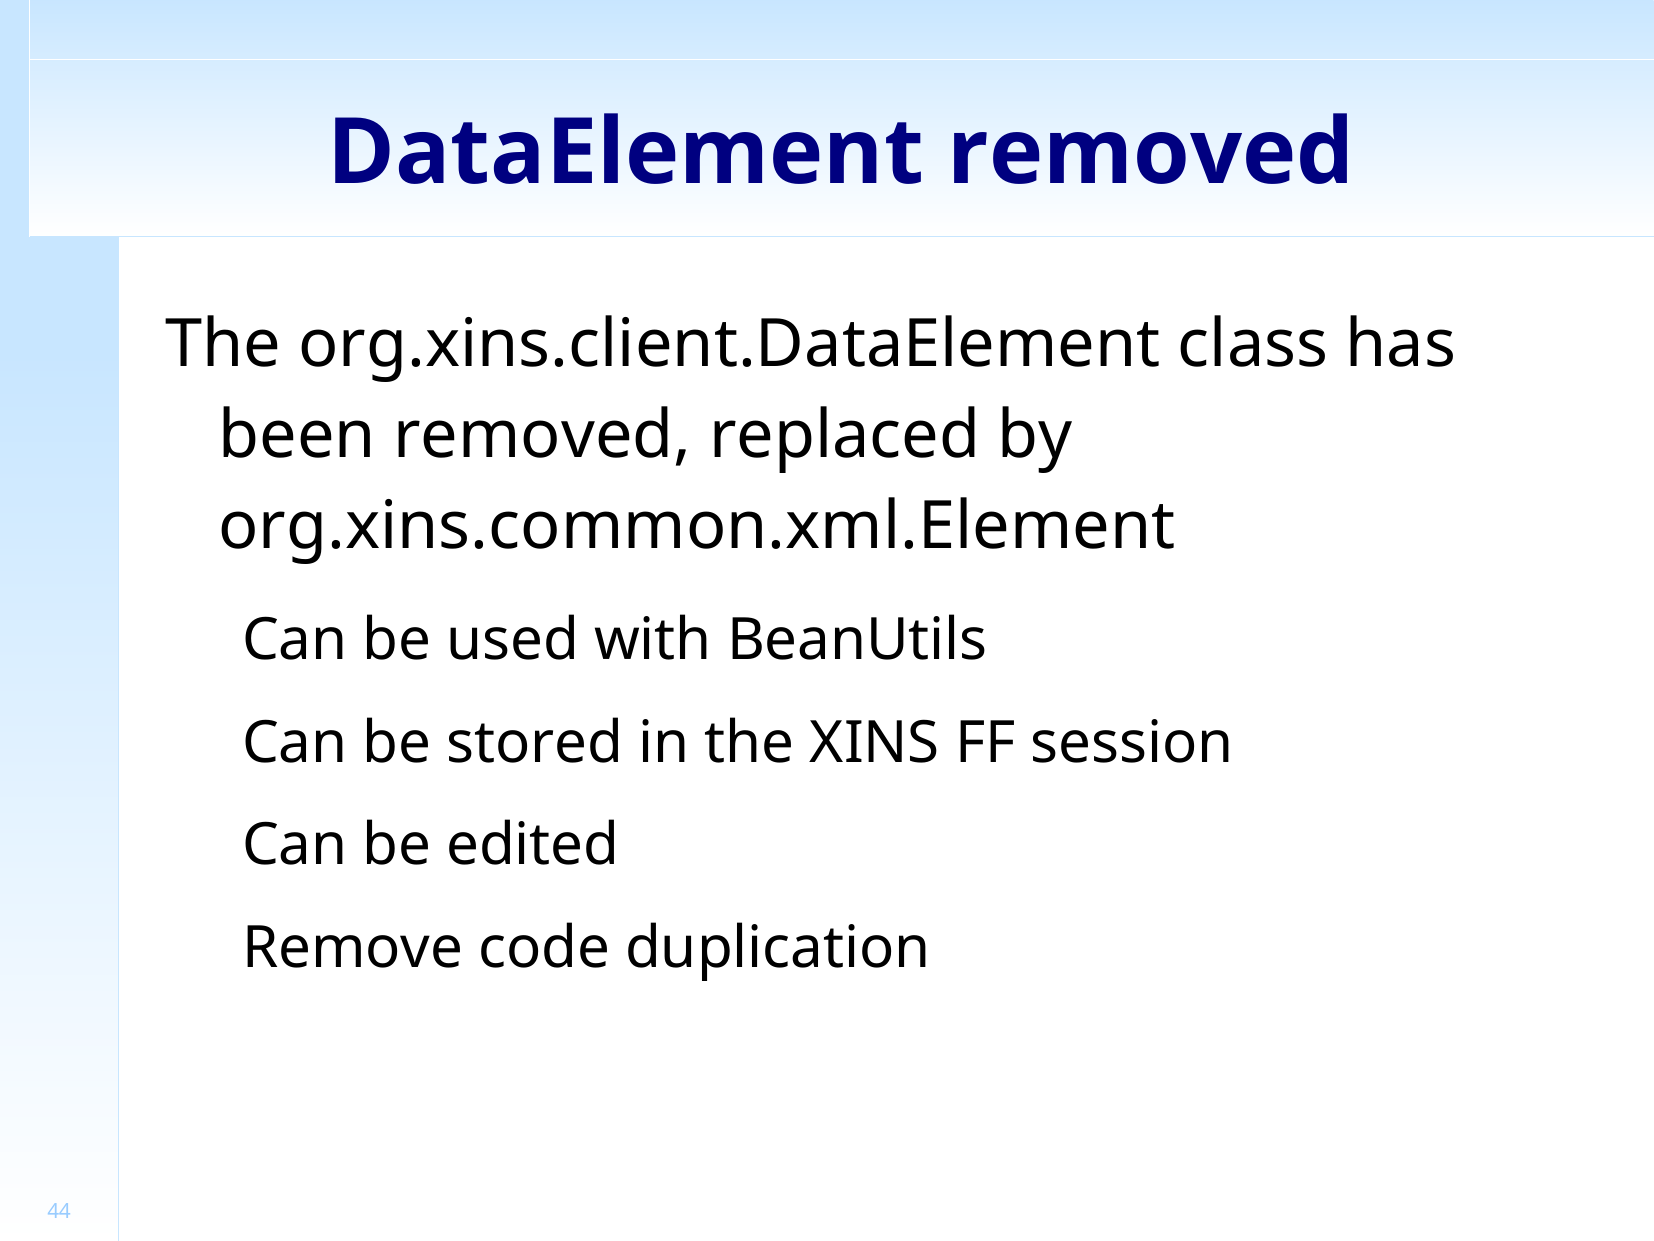

# DataElement removed
The org.xins.client.DataElement class has been removed, replaced by org.xins.common.xml.Element
Can be used with BeanUtils
Can be stored in the XINS FF session
Can be edited
Remove code duplication